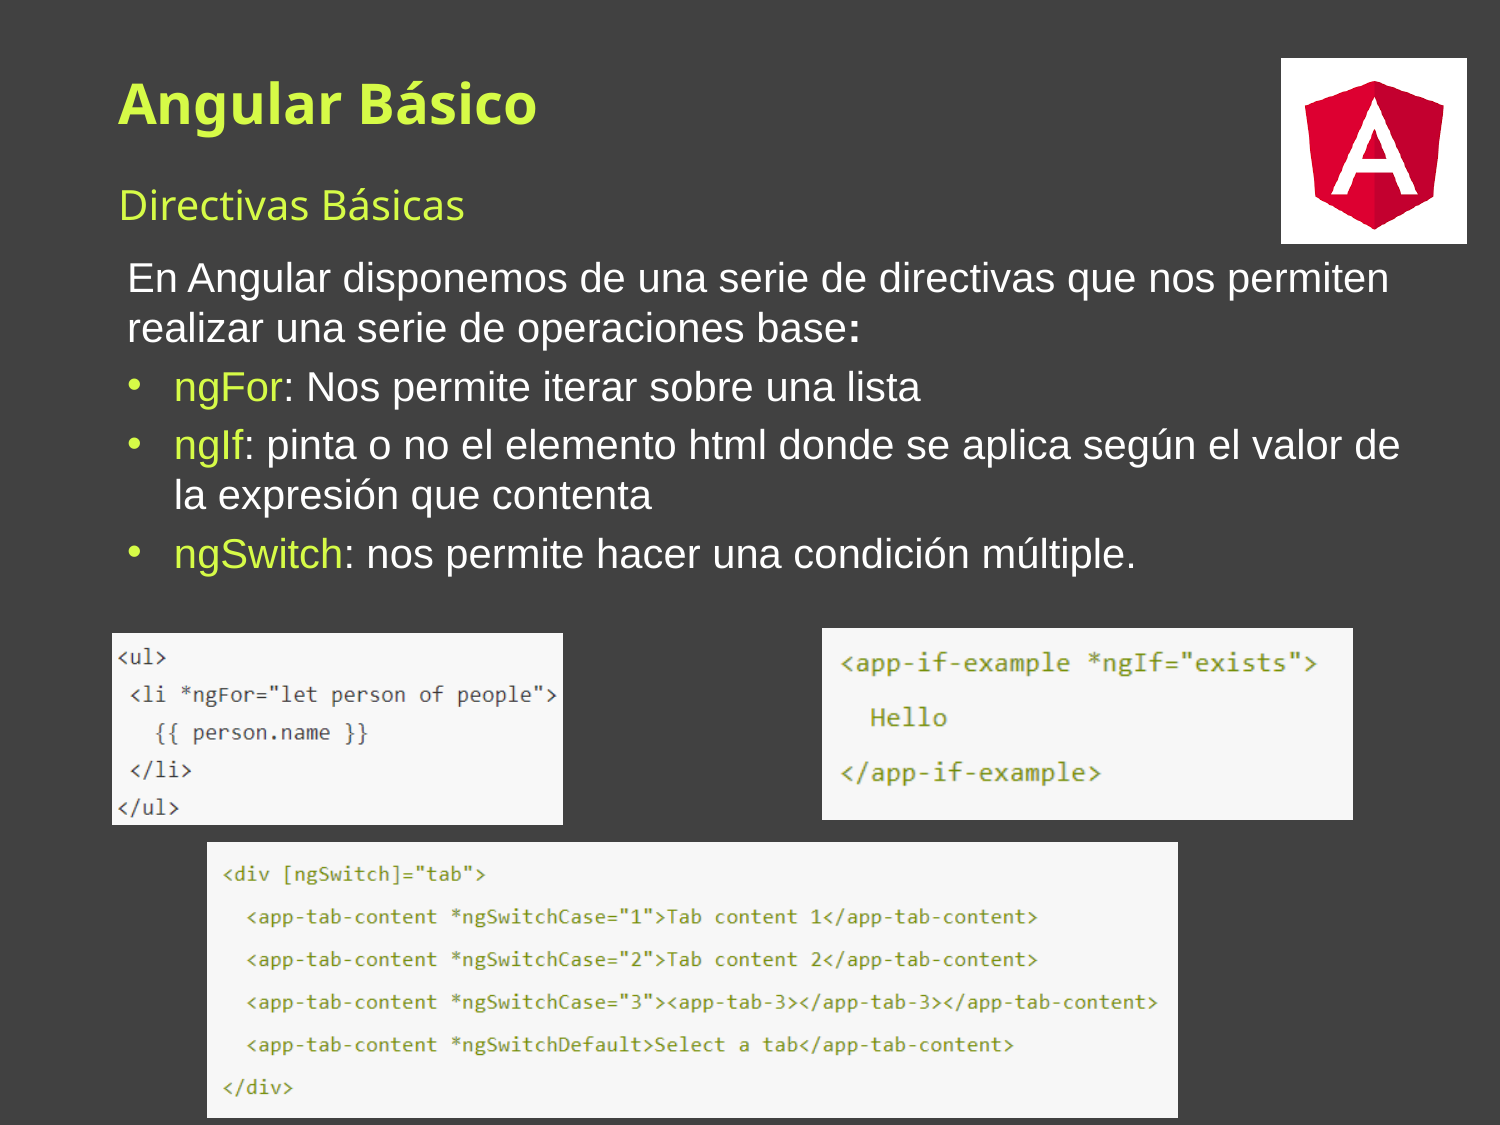

# Angular Básico
Directivas Básicas
En Angular disponemos de una serie de directivas que nos permiten realizar una serie de operaciones base:
ngFor: Nos permite iterar sobre una lista
ngIf: pinta o no el elemento html donde se aplica según el valor de la expresión que contenta
ngSwitch: nos permite hacer una condición múltiple.